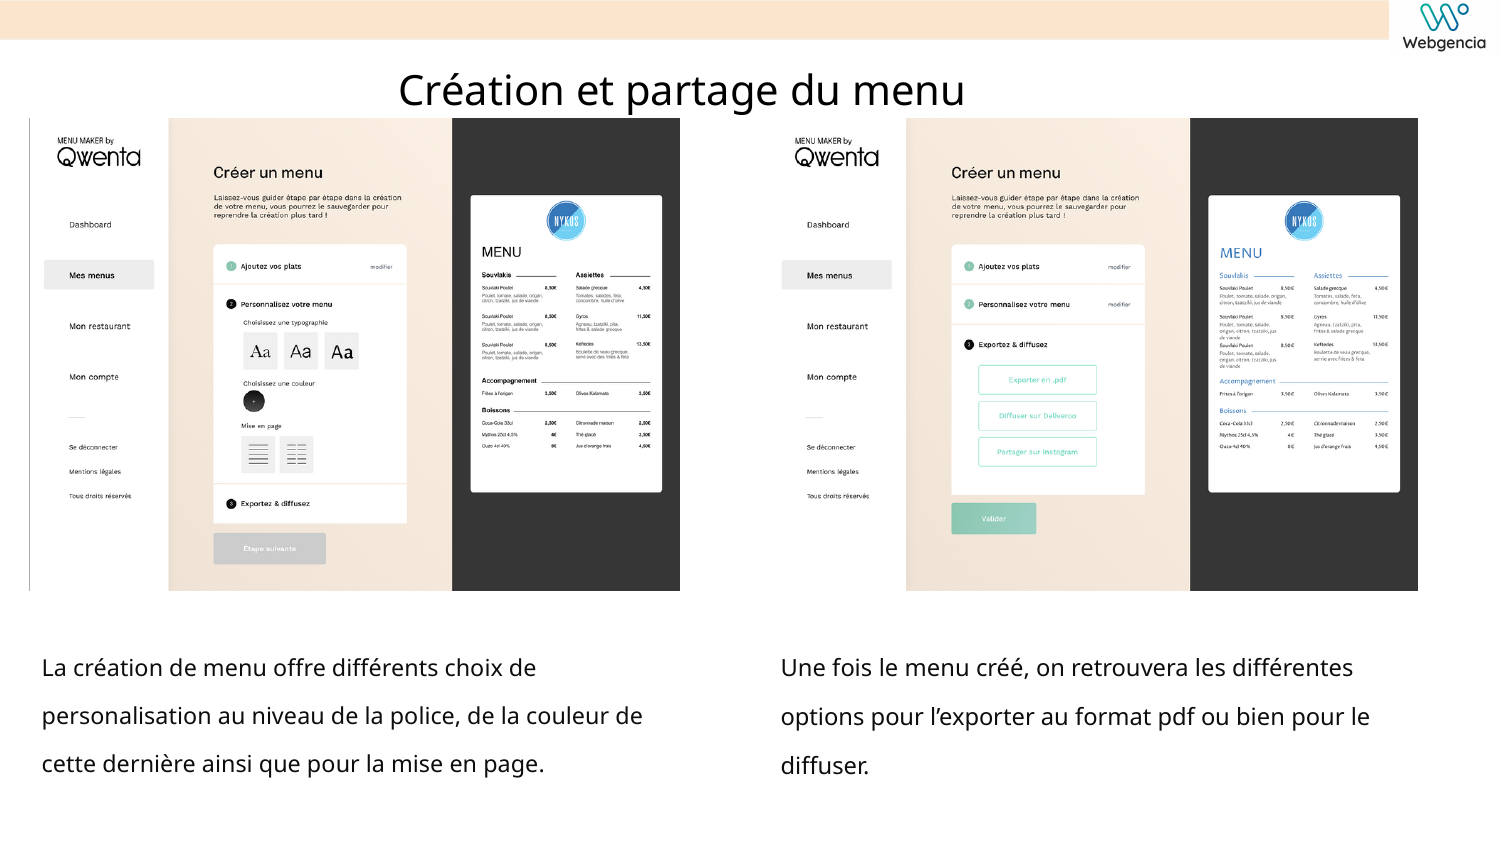

Création et partage du menu
La création de menu offre différents choix de personalisation au niveau de la police, de la couleur de cette dernière ainsi que pour la mise en page.
# Une fois le menu créé, on retrouvera les différentes options pour l’exporter au format pdf ou bien pour le diffuser.